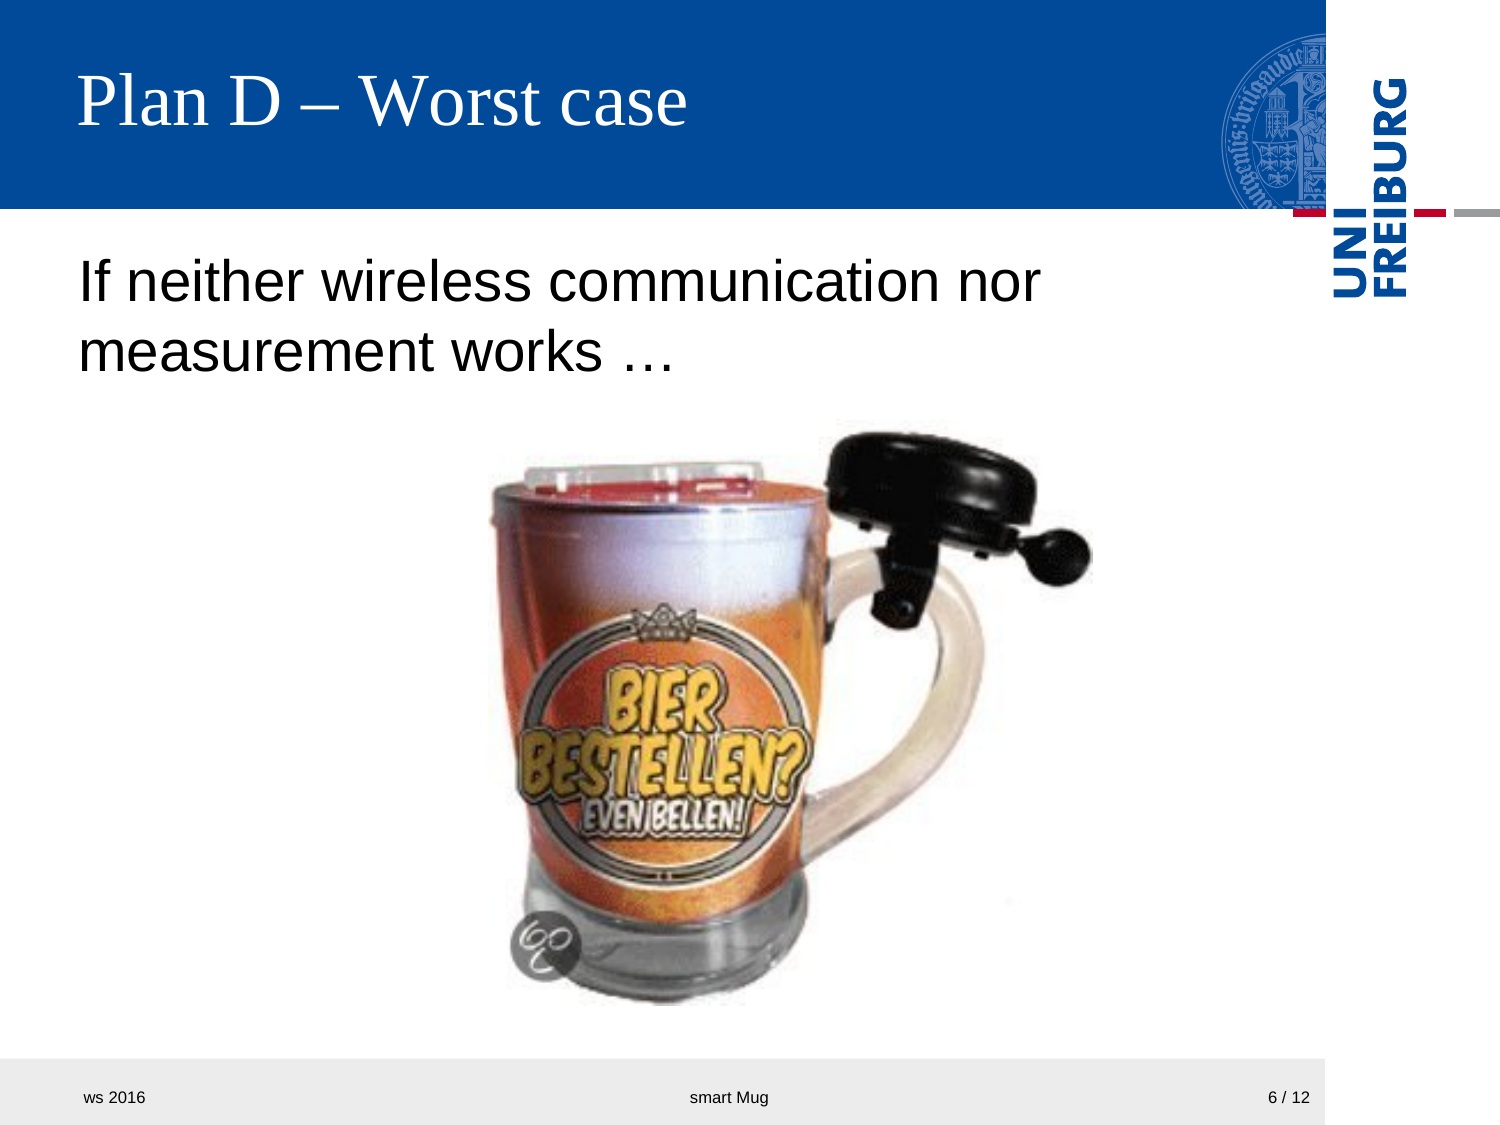

# Plan D – Worst case
If neither wireless communication nor measurement works …